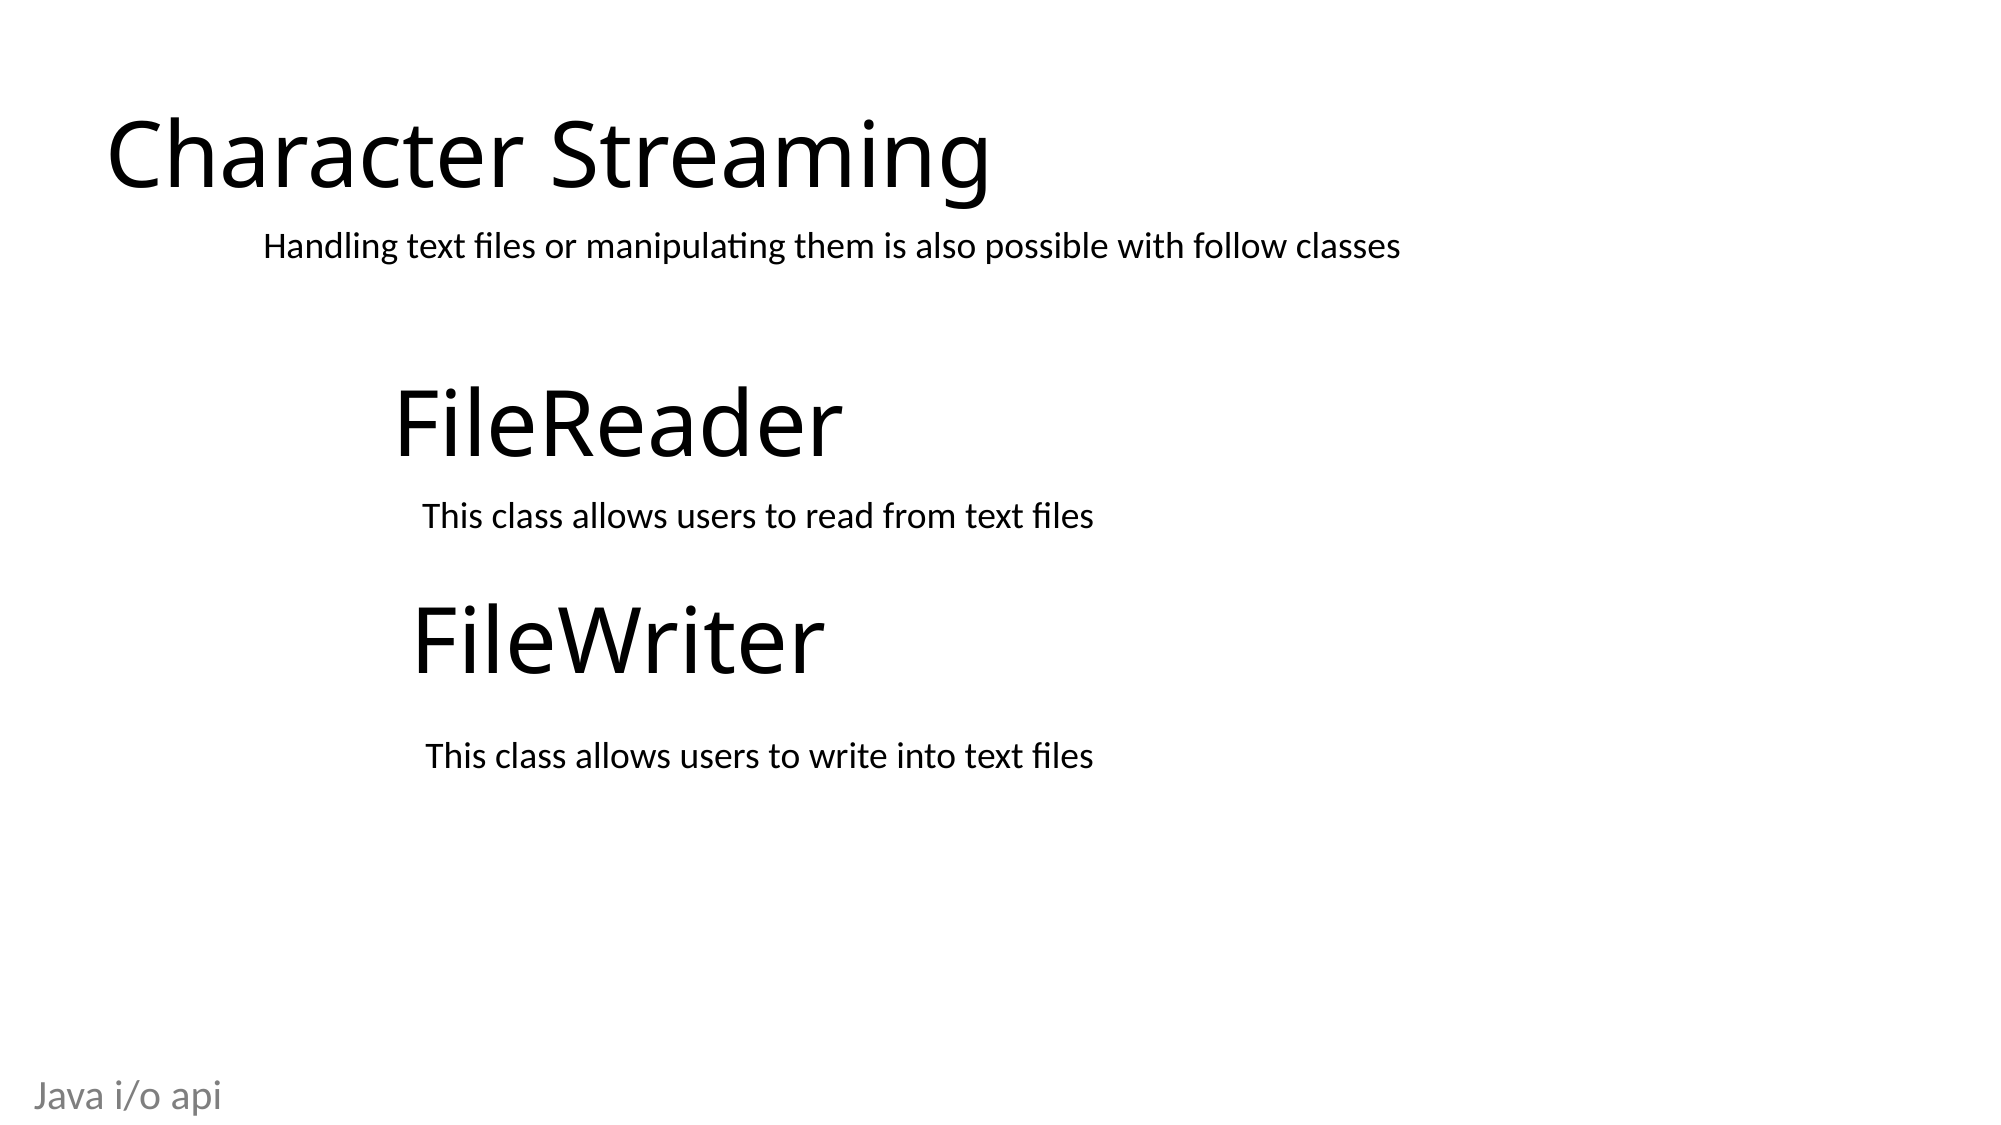

Character Streaming
Handling text files or manipulating them is also possible with follow classes
# FileReader
This class allows users to read from text files
FileWriter
This class allows users to write into text files
Java i/o api